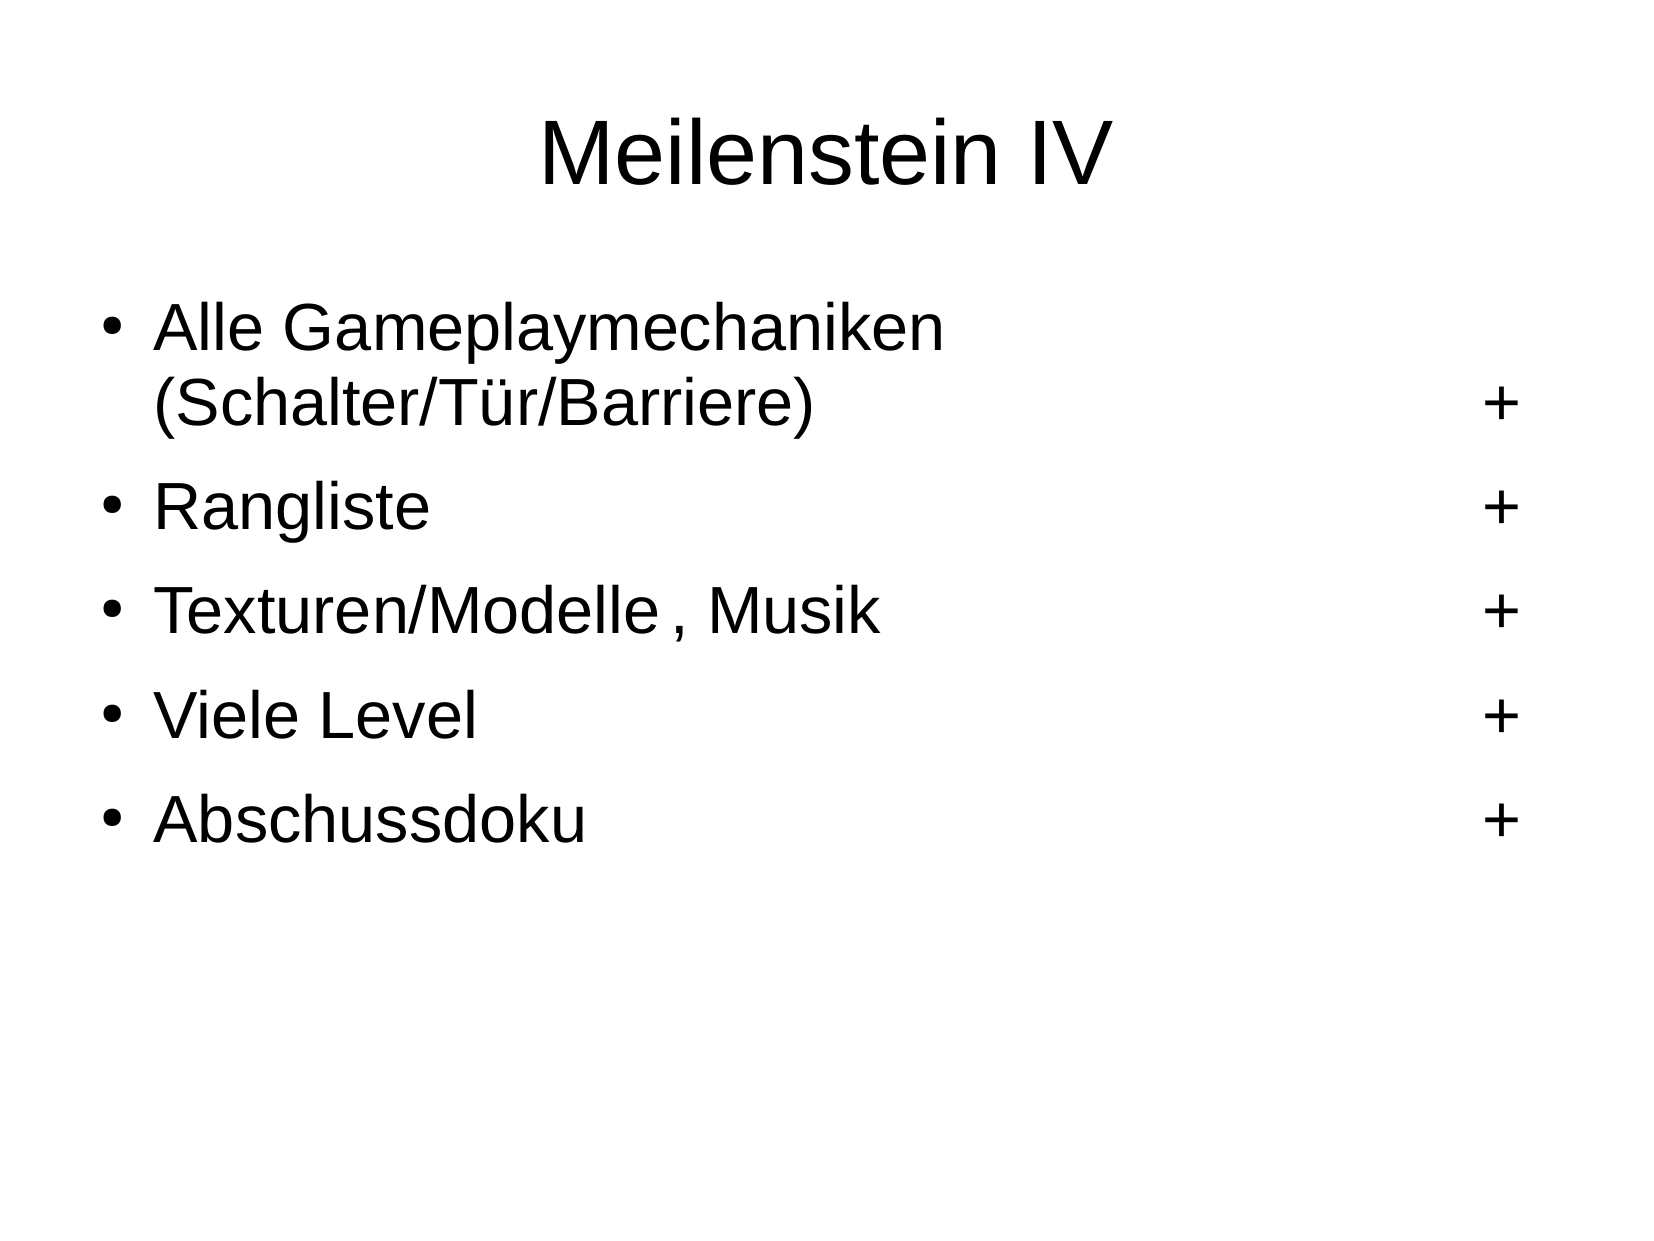

# Meilenstein IV
Alle Gameplaymechaniken (Schalter/Tür/Barriere)										+
Rangliste															+
Texturen/Modelle	, Musik									+
Viele Level														+
Abschussdoku 												+